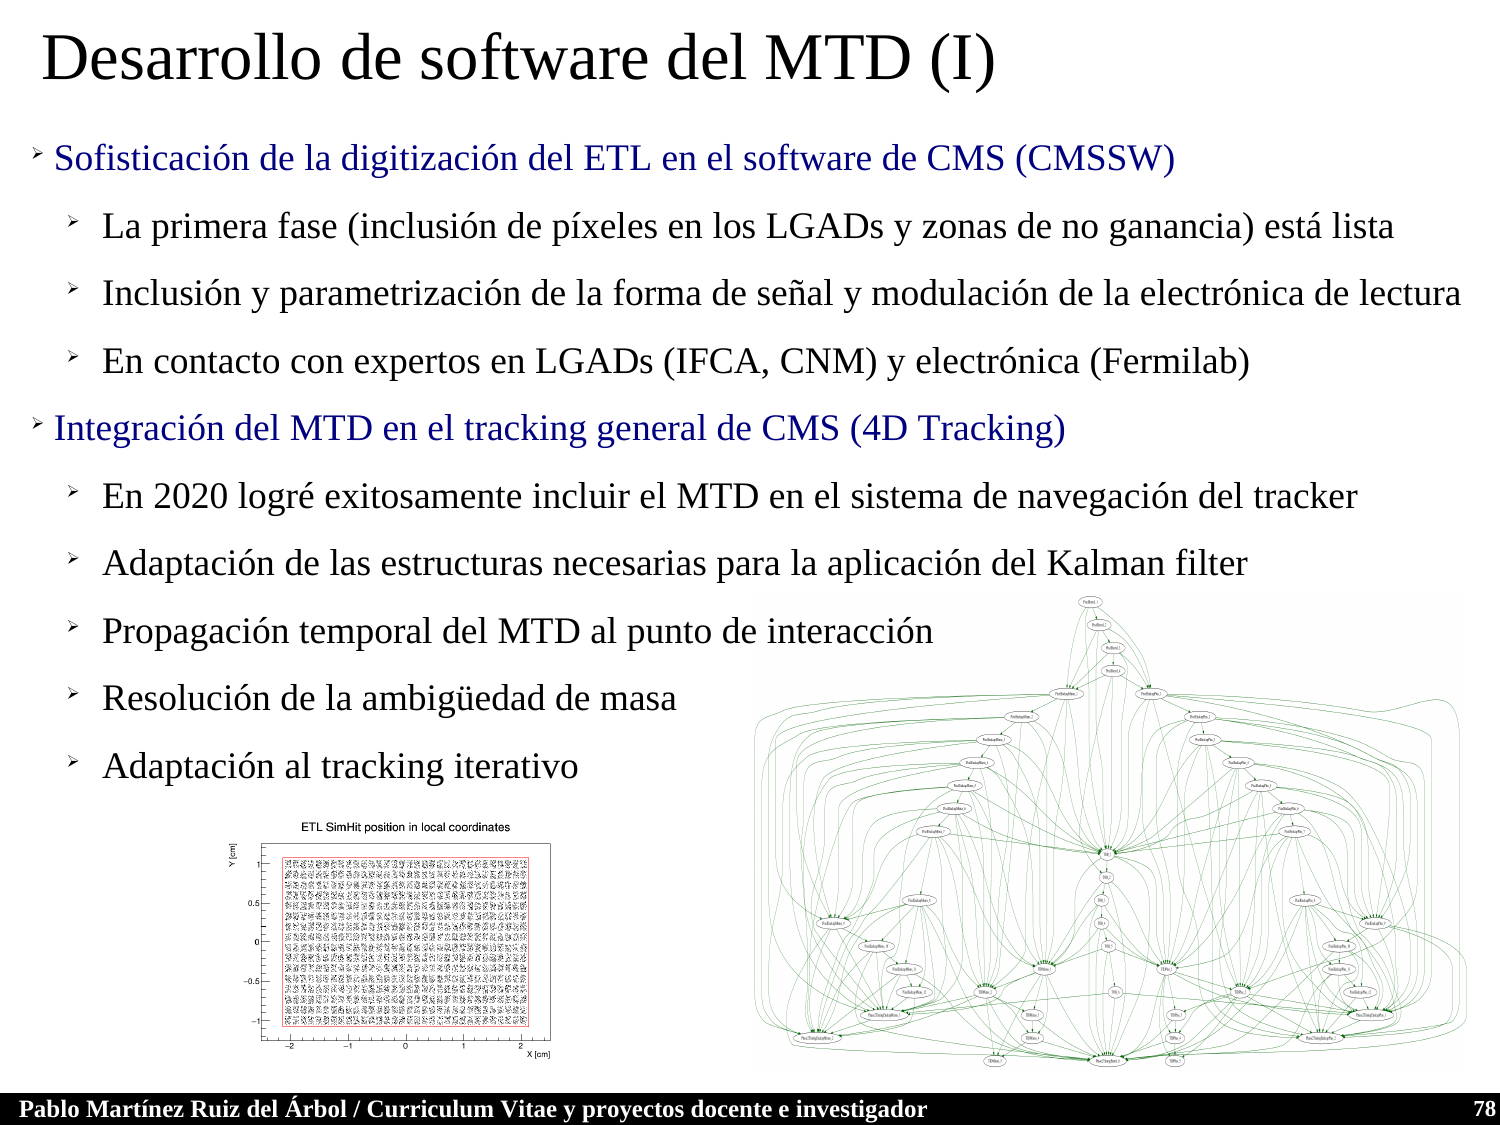

Desarrollo de software del MTD (I)
 Sofisticación de la digitización del ETL en el software de CMS (CMSSW)
La primera fase (inclusión de píxeles en los LGADs y zonas de no ganancia) está lista
Inclusión y parametrización de la forma de señal y modulación de la electrónica de lectura
En contacto con expertos en LGADs (IFCA, CNM) y electrónica (Fermilab)
 Integración del MTD en el tracking general de CMS (4D Tracking)
En 2020 logré exitosamente incluir el MTD en el sistema de navegación del tracker
Adaptación de las estructuras necesarias para la aplicación del Kalman filter
Propagación temporal del MTD al punto de interacción
Resolución de la ambigüedad de masa
Adaptación al tracking iterativo
78